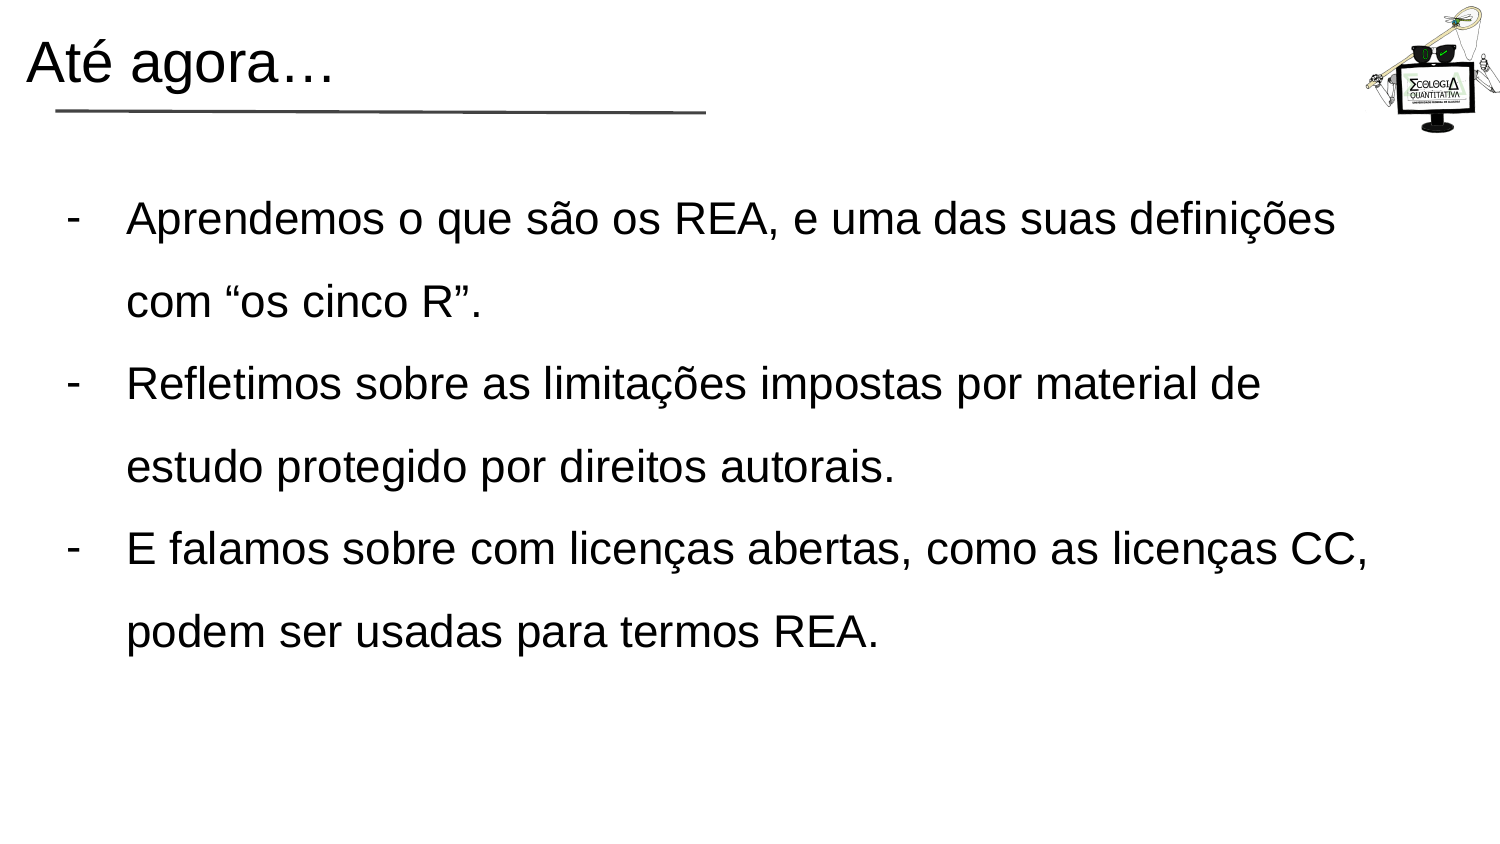

Até agora…
Aprendemos o que são os REA, e uma das suas definições com “os cinco R”.
Refletimos sobre as limitações impostas por material de estudo protegido por direitos autorais.
E falamos sobre com licenças abertas, como as licenças CC, podem ser usadas para termos REA.